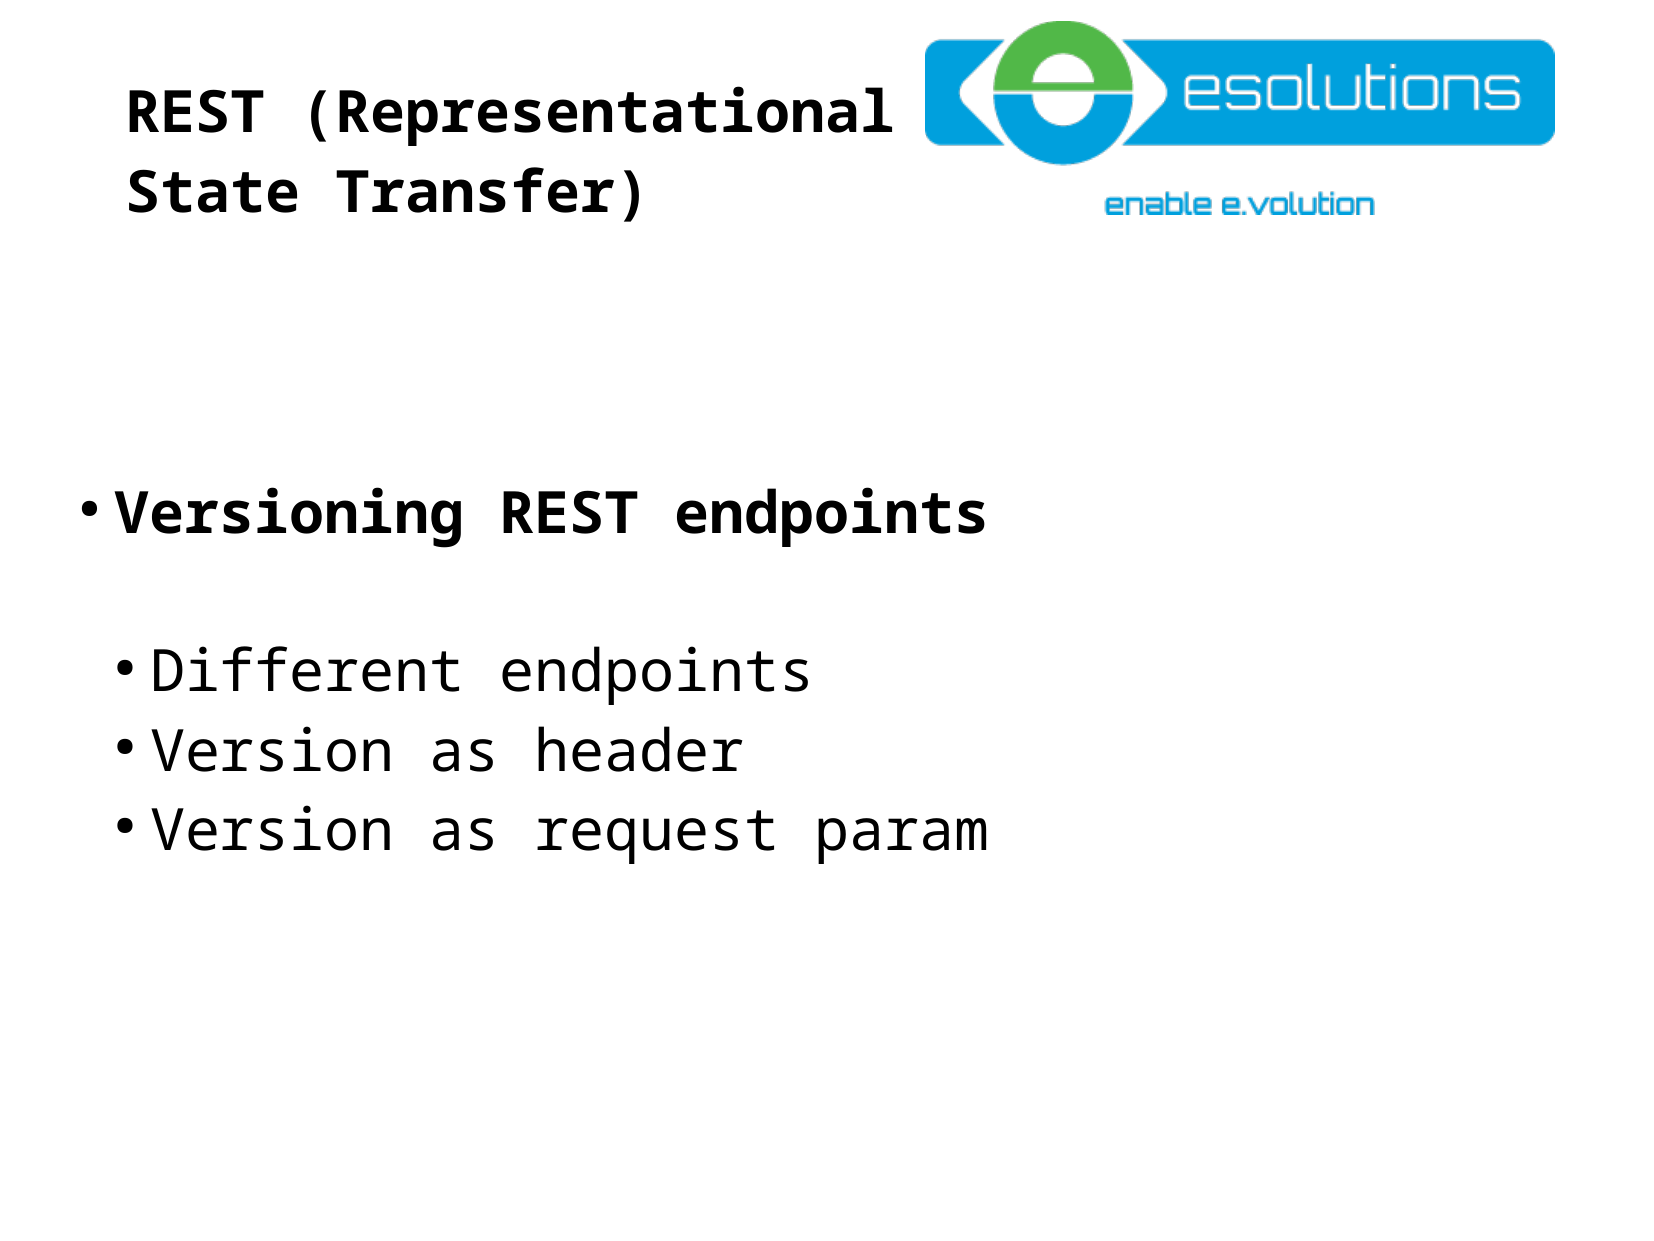

REST (Representational State Transfer)
# Versioning REST endpoints
Different endpoints
Version as header
Version as request param